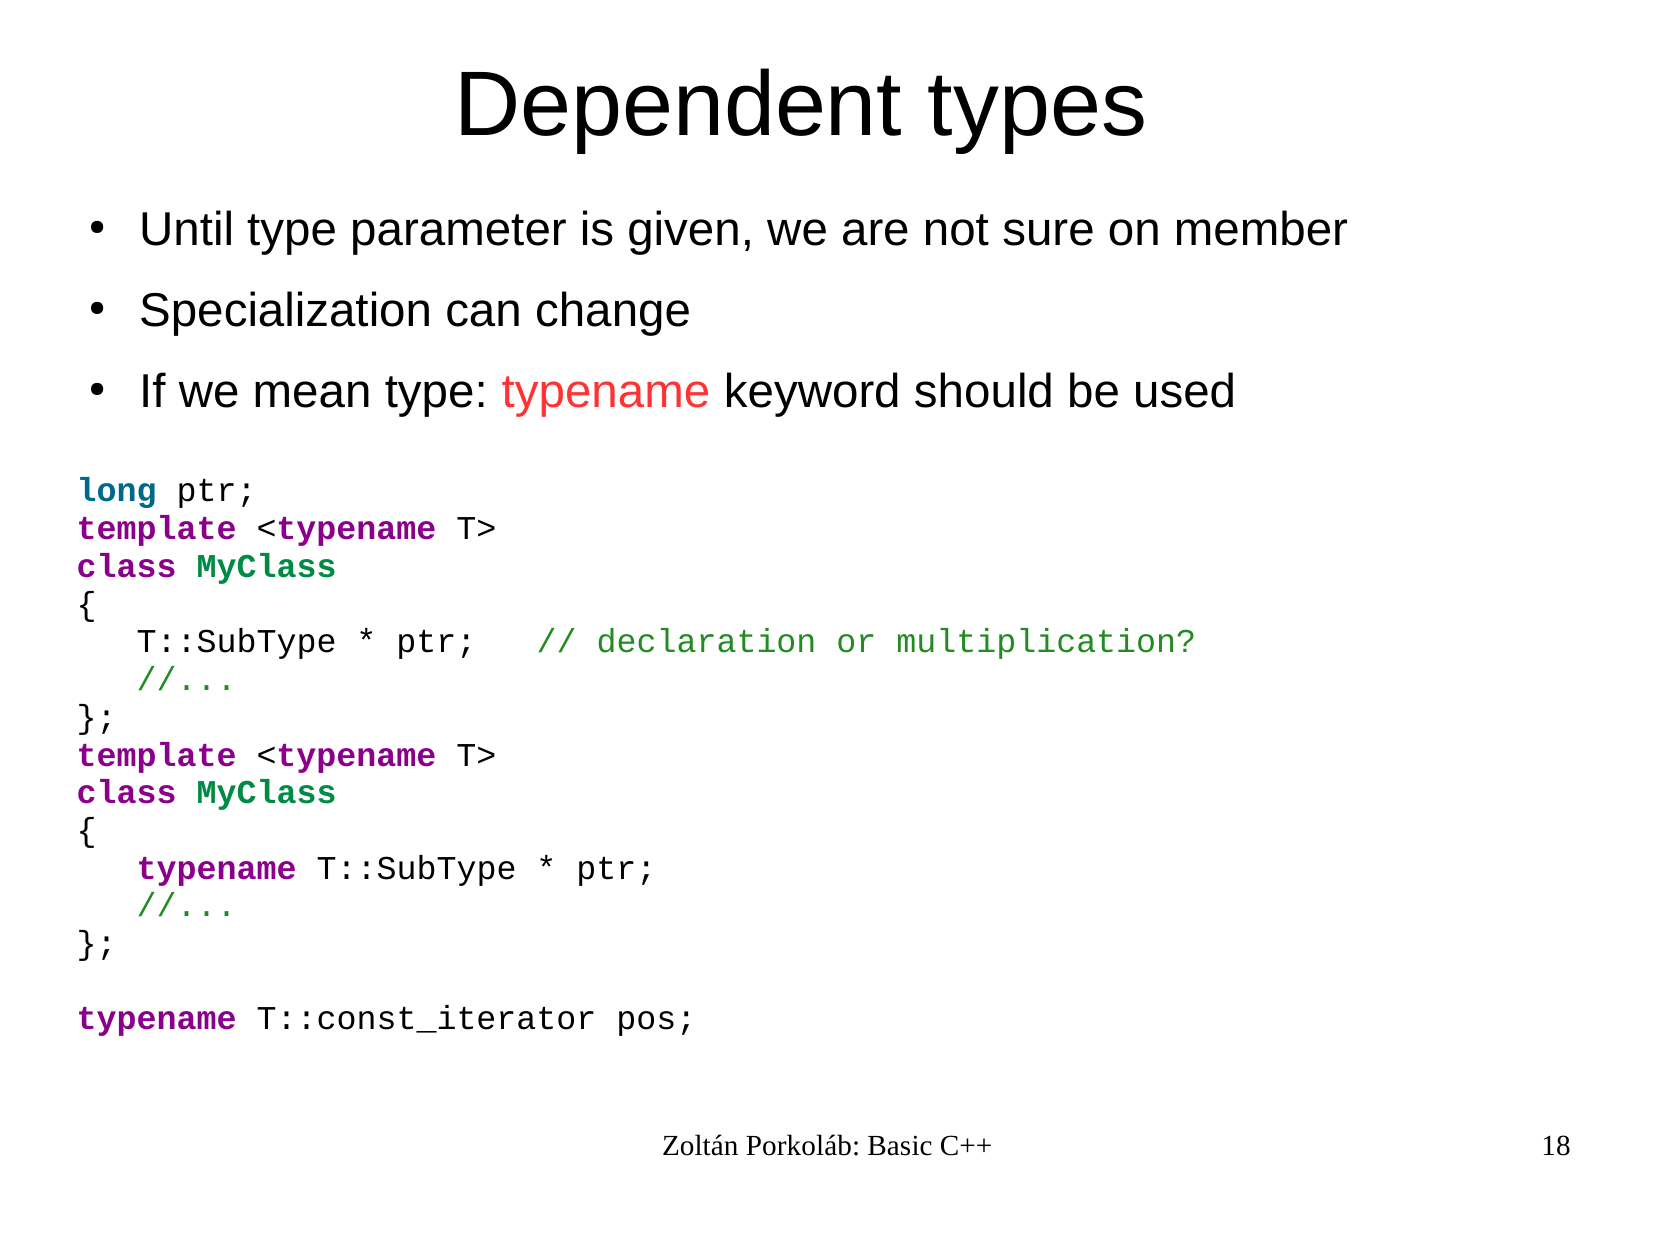

# Dependent types
Until type parameter is given, we are not sure on member
Specialization can change
If we mean type: typename keyword should be used
long ptr;
template <typename T>
class MyClass
{
 T::SubType * ptr; // declaration or multiplication?
 //...
};
template <typename T>
class MyClass
{
 typename T::SubType * ptr;
 //...
};
typename T::const_iterator pos;
Zoltán Porkoláb: Basic C++
18